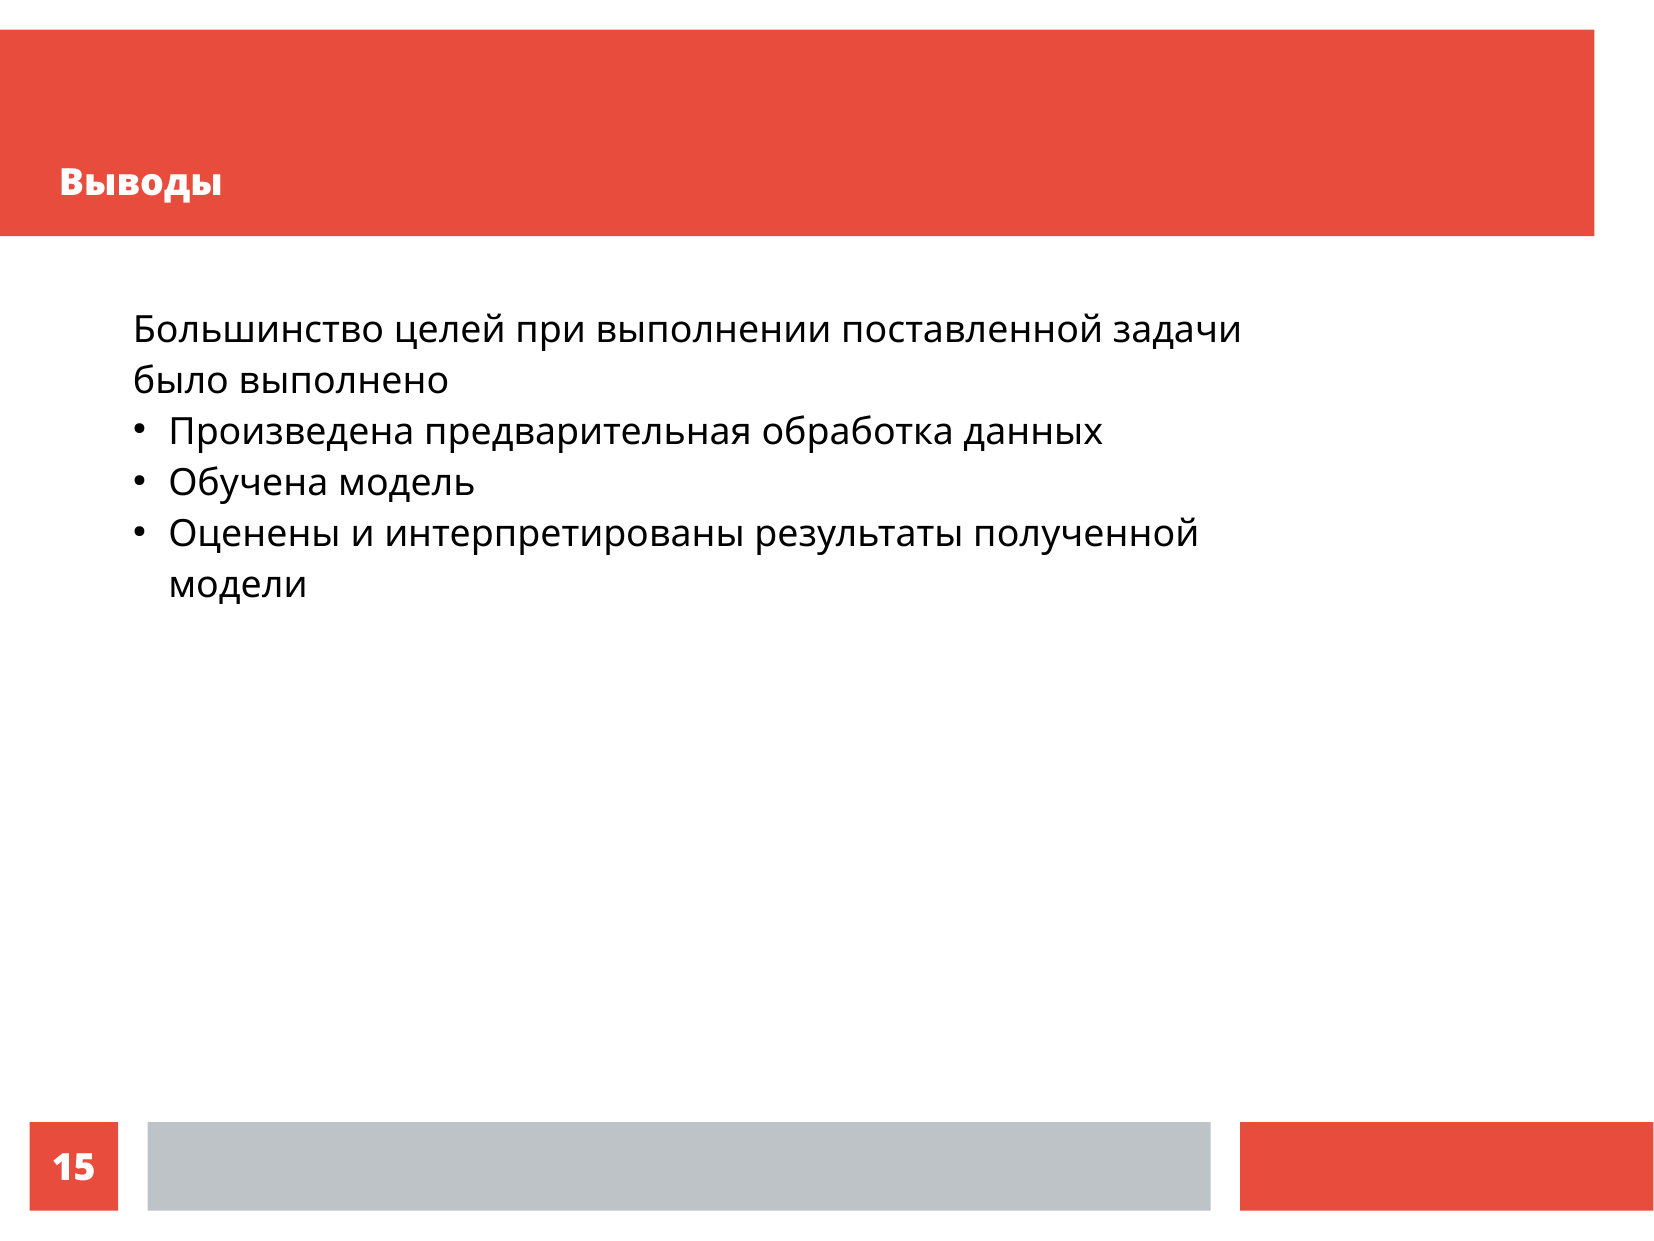

# Выводы
Большинство целей при выполнении поставленной задачи было выполнено
Произведена предварительная обработка данных
Обучена модель
Оценены и интерпретированы результаты полученной модели
15